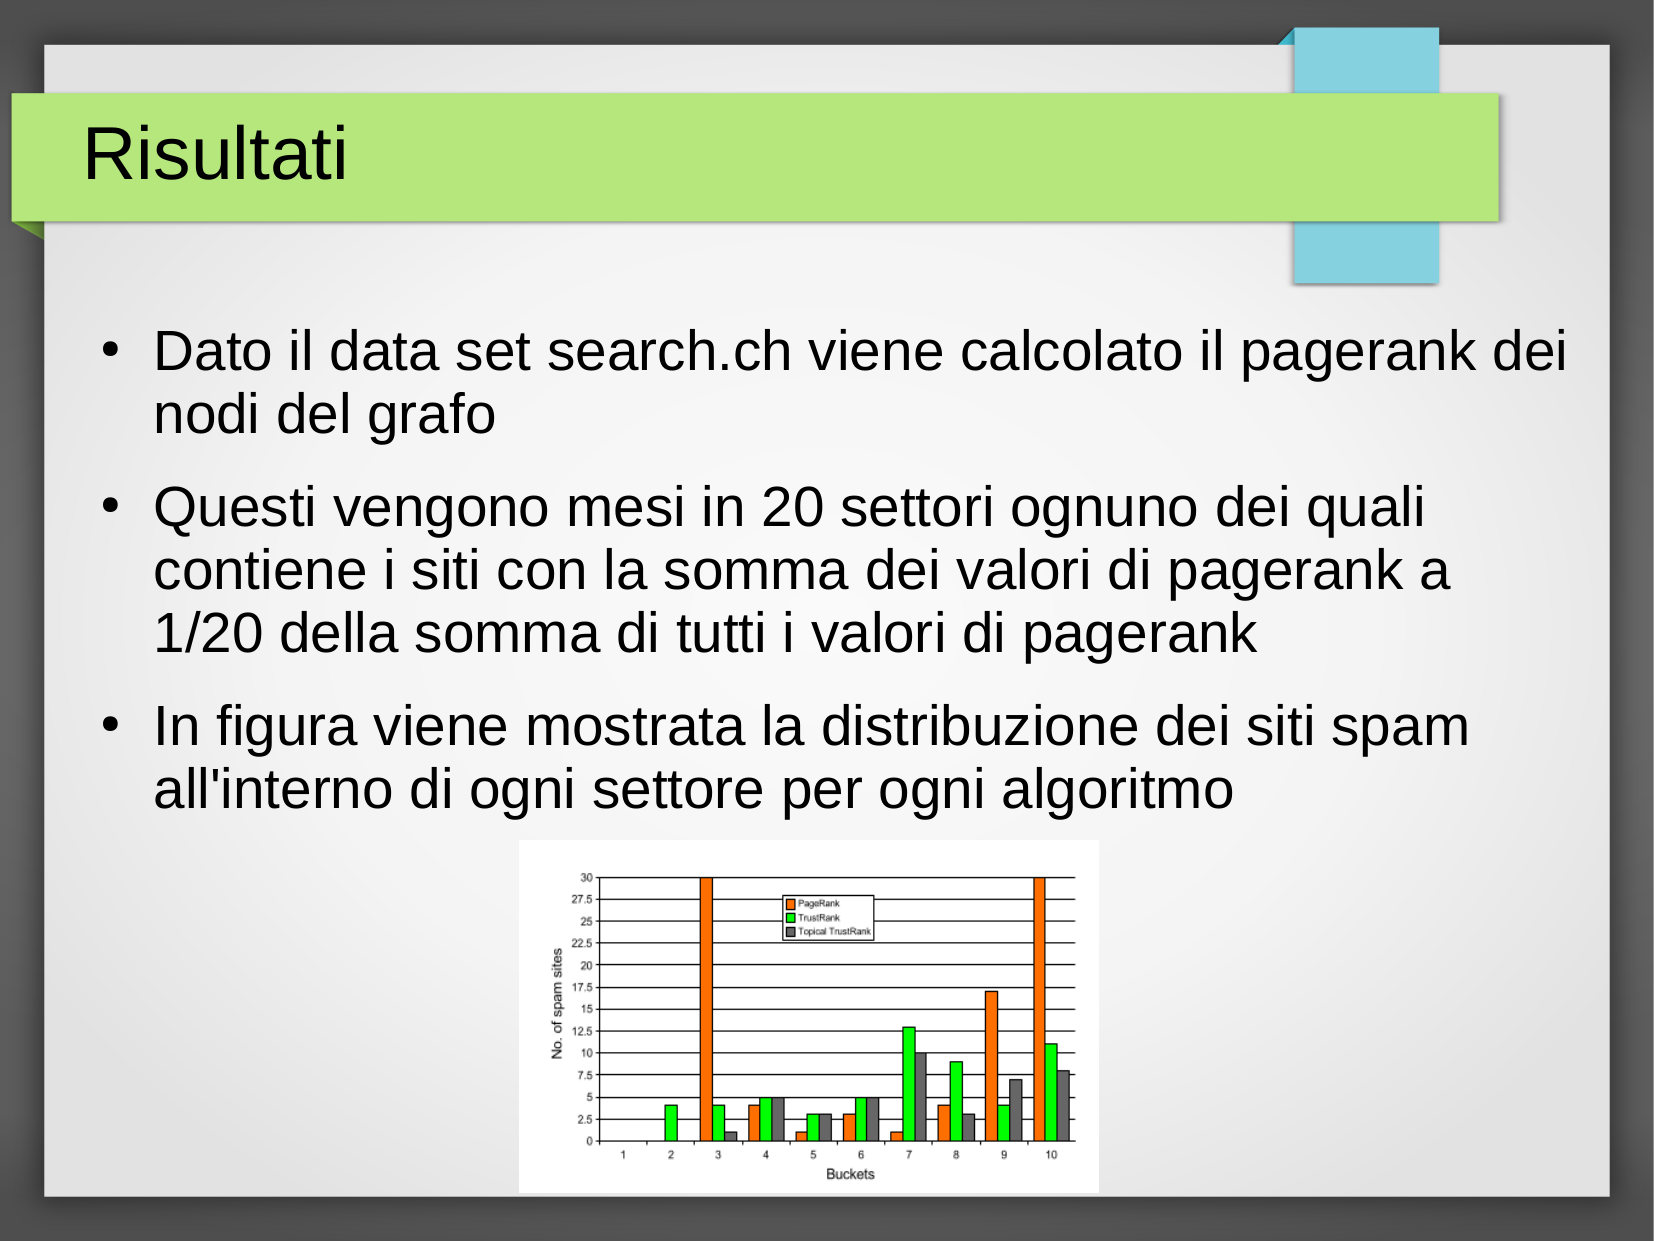

# Risultati
Dato il data set search.ch viene calcolato il pagerank dei nodi del grafo
Questi vengono mesi in 20 settori ognuno dei quali contiene i siti con la somma dei valori di pagerank a 1/20 della somma di tutti i valori di pagerank
In figura viene mostrata la distribuzione dei siti spam all'interno di ogni settore per ogni algoritmo